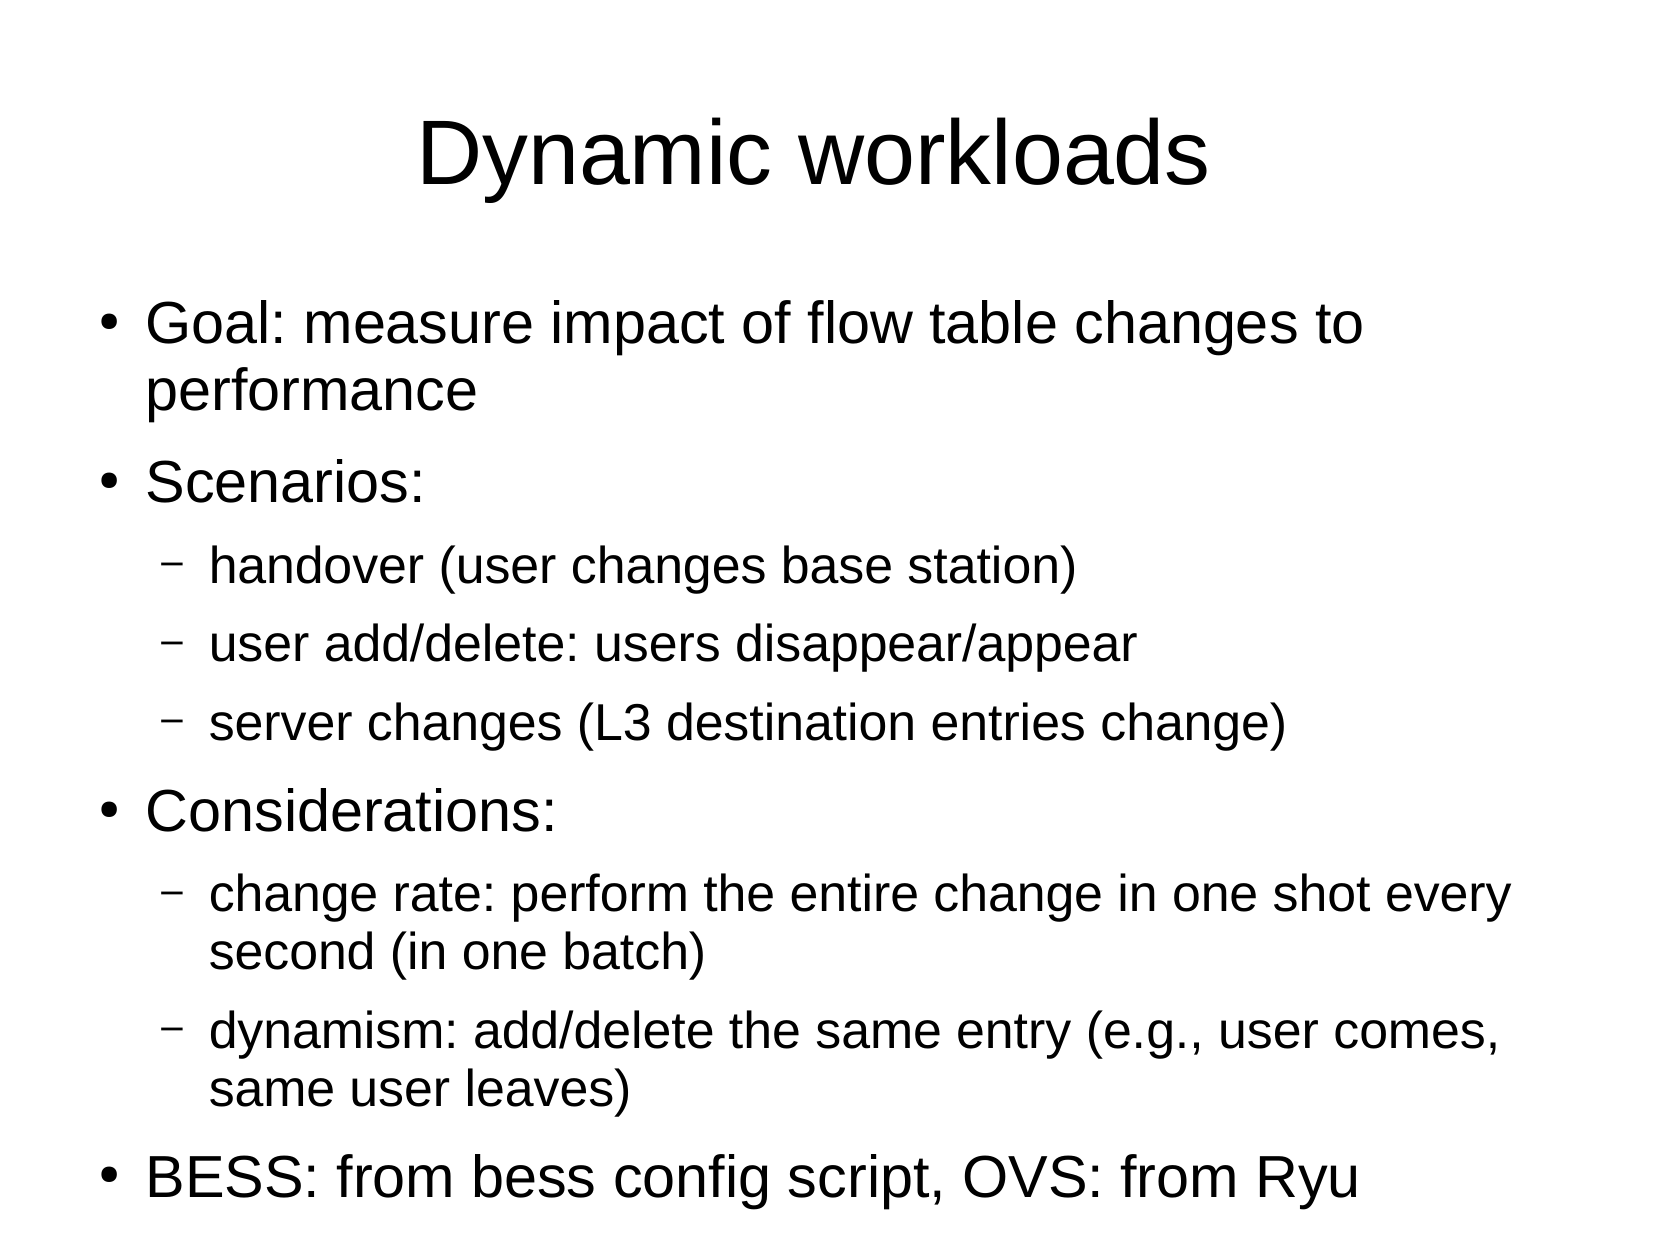

# Dynamic workloads
Goal: measure impact of flow table changes to performance
Scenarios:
handover (user changes base station)
user add/delete: users disappear/appear
server changes (L3 destination entries change)
Considerations:
change rate: perform the entire change in one shot every second (in one batch)
dynamism: add/delete the same entry (e.g., user comes, same user leaves)
BESS: from bess config script, OVS: from Ryu